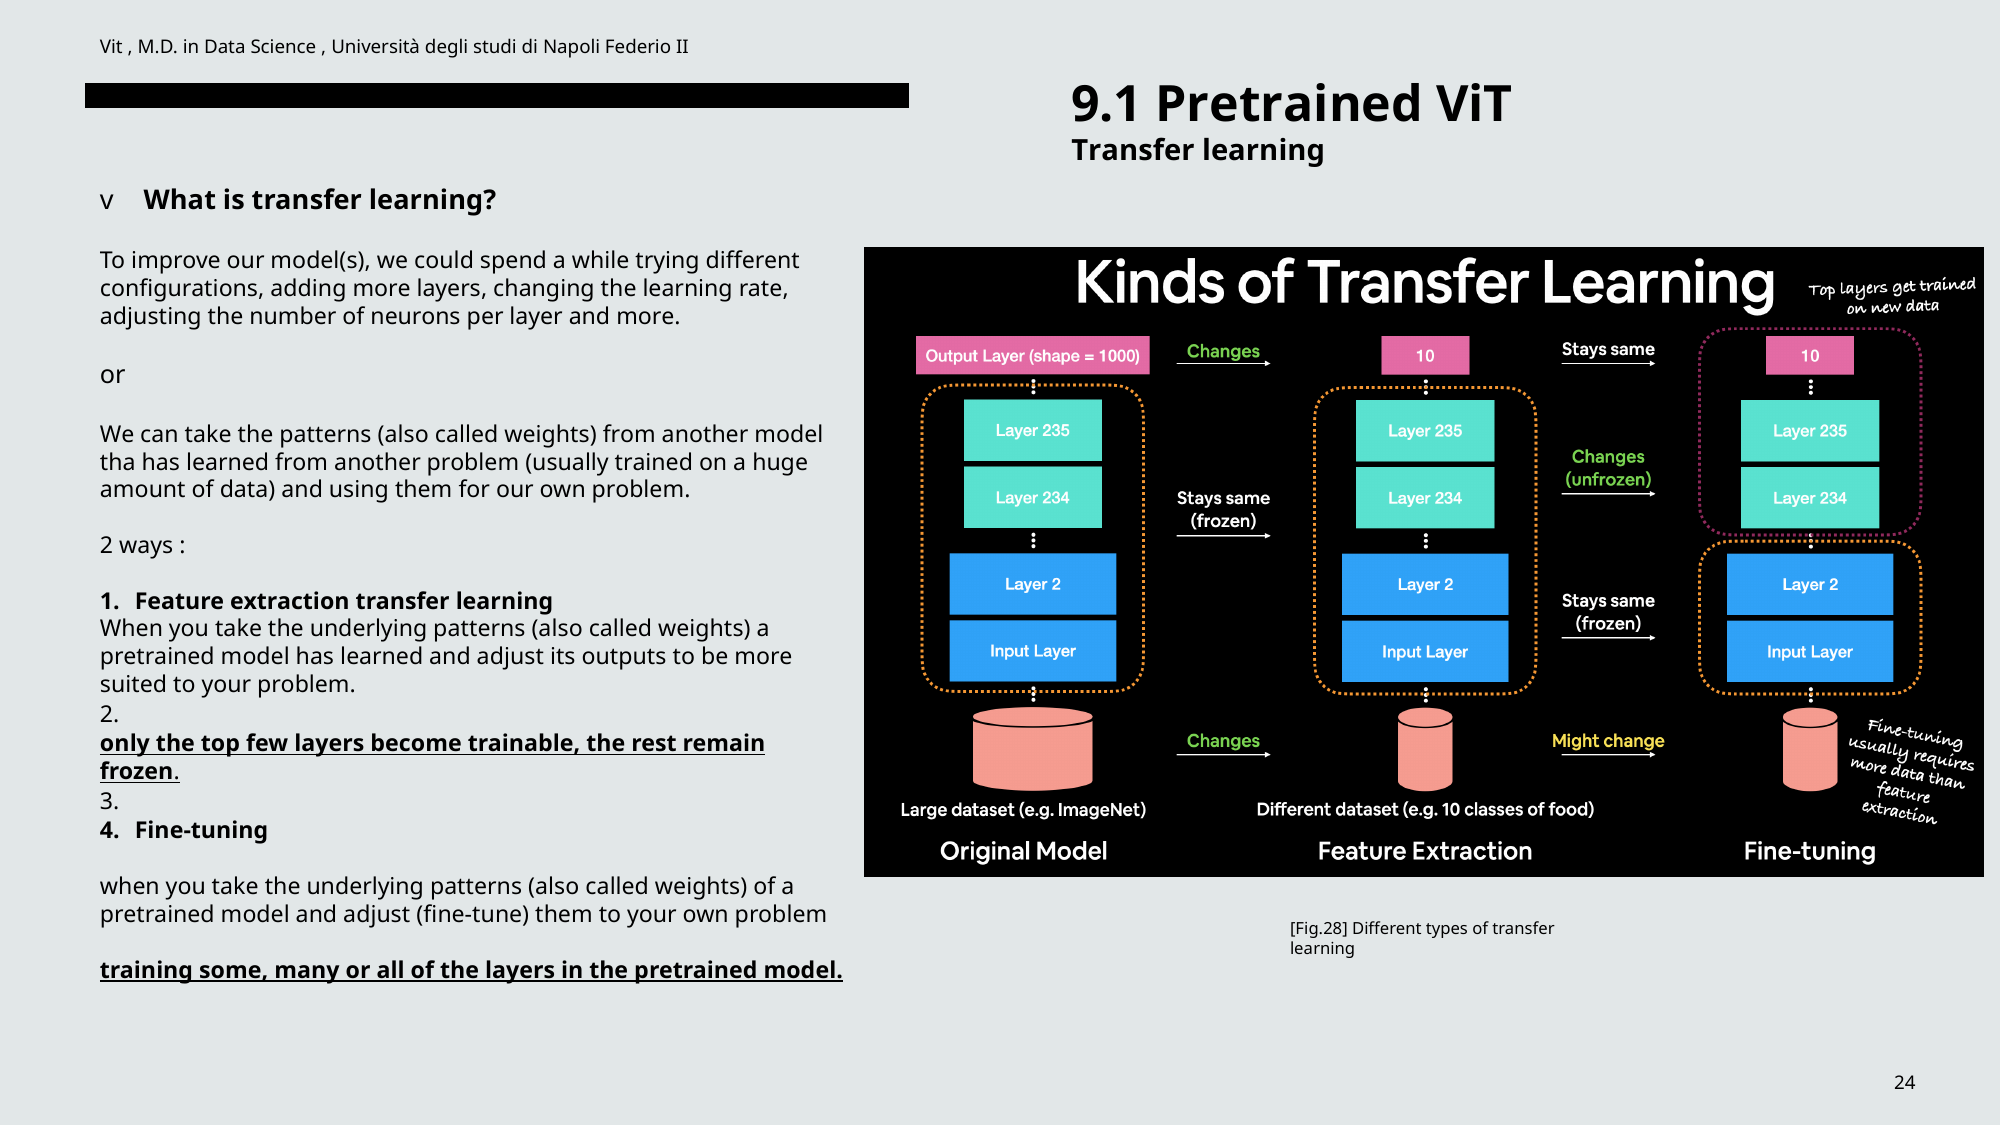

Vit , M.D. in Data Science , Università degli studi di Napoli Federio II
9.1 Pretrained ViT
Transfer learning
What is transfer learning?
To improve our model(s), we could spend a while trying different configurations, adding more layers, changing the learning rate, adjusting the number of neurons per layer and more.
or
We can take the patterns (also called weights) from another model tha has learned from another problem (usually trained on a huge amount of data) and using them for our own problem.
2 ways :
Feature extraction transfer learning
When you take the underlying patterns (also called weights) a pretrained model has learned and adjust its outputs to be more suited to your problem.
only the top few layers become trainable, the rest remain frozen.
Fine-tuning
when you take the underlying patterns (also called weights) of a pretrained model and adjust (fine-tune) them to your own problem
training some, many or all of the layers in the pretrained model.
[Fig.28] Different types of transfer learning